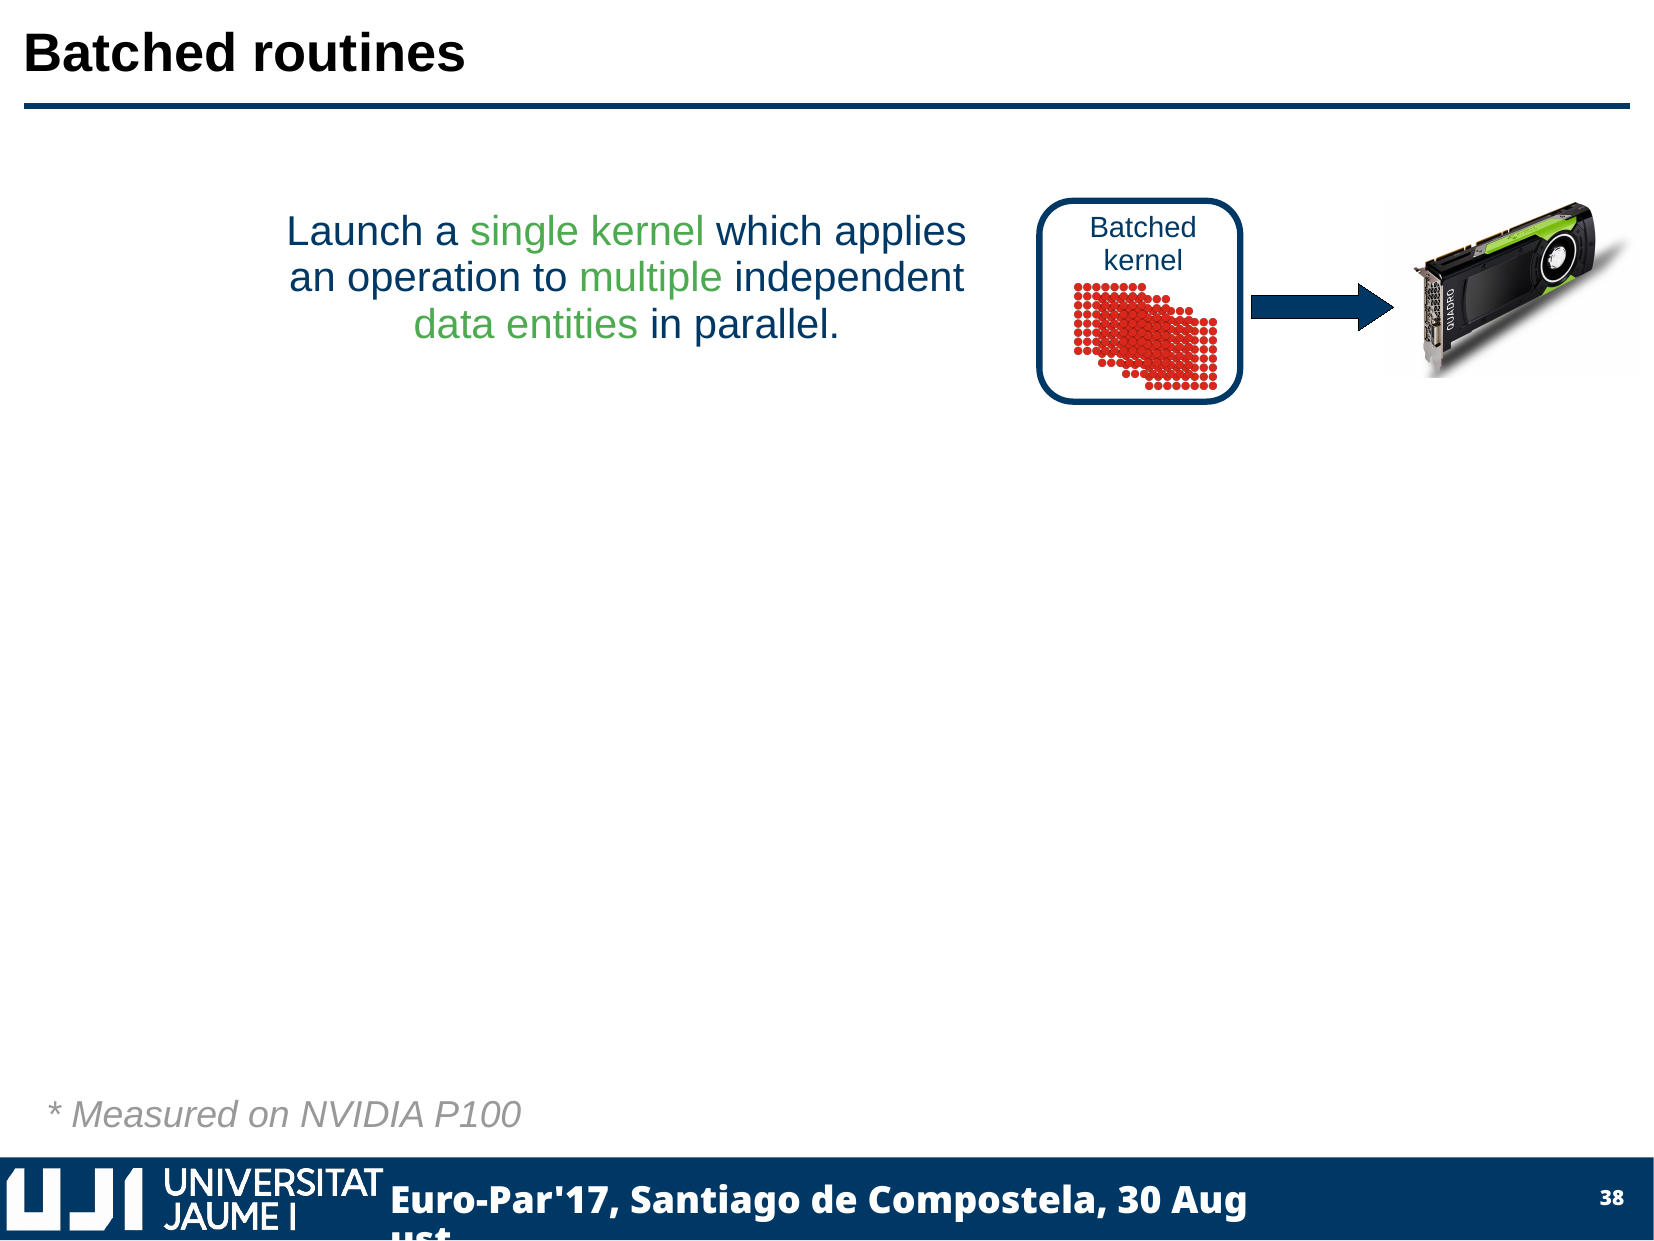

# Batched routines
Launch a single kernel which applies an operation to multiple independent data entities in parallel.
Batched kernel
* Measured on NVIDIA P100
Euro-Par'17, Santiago de Compostela, 30 August
38